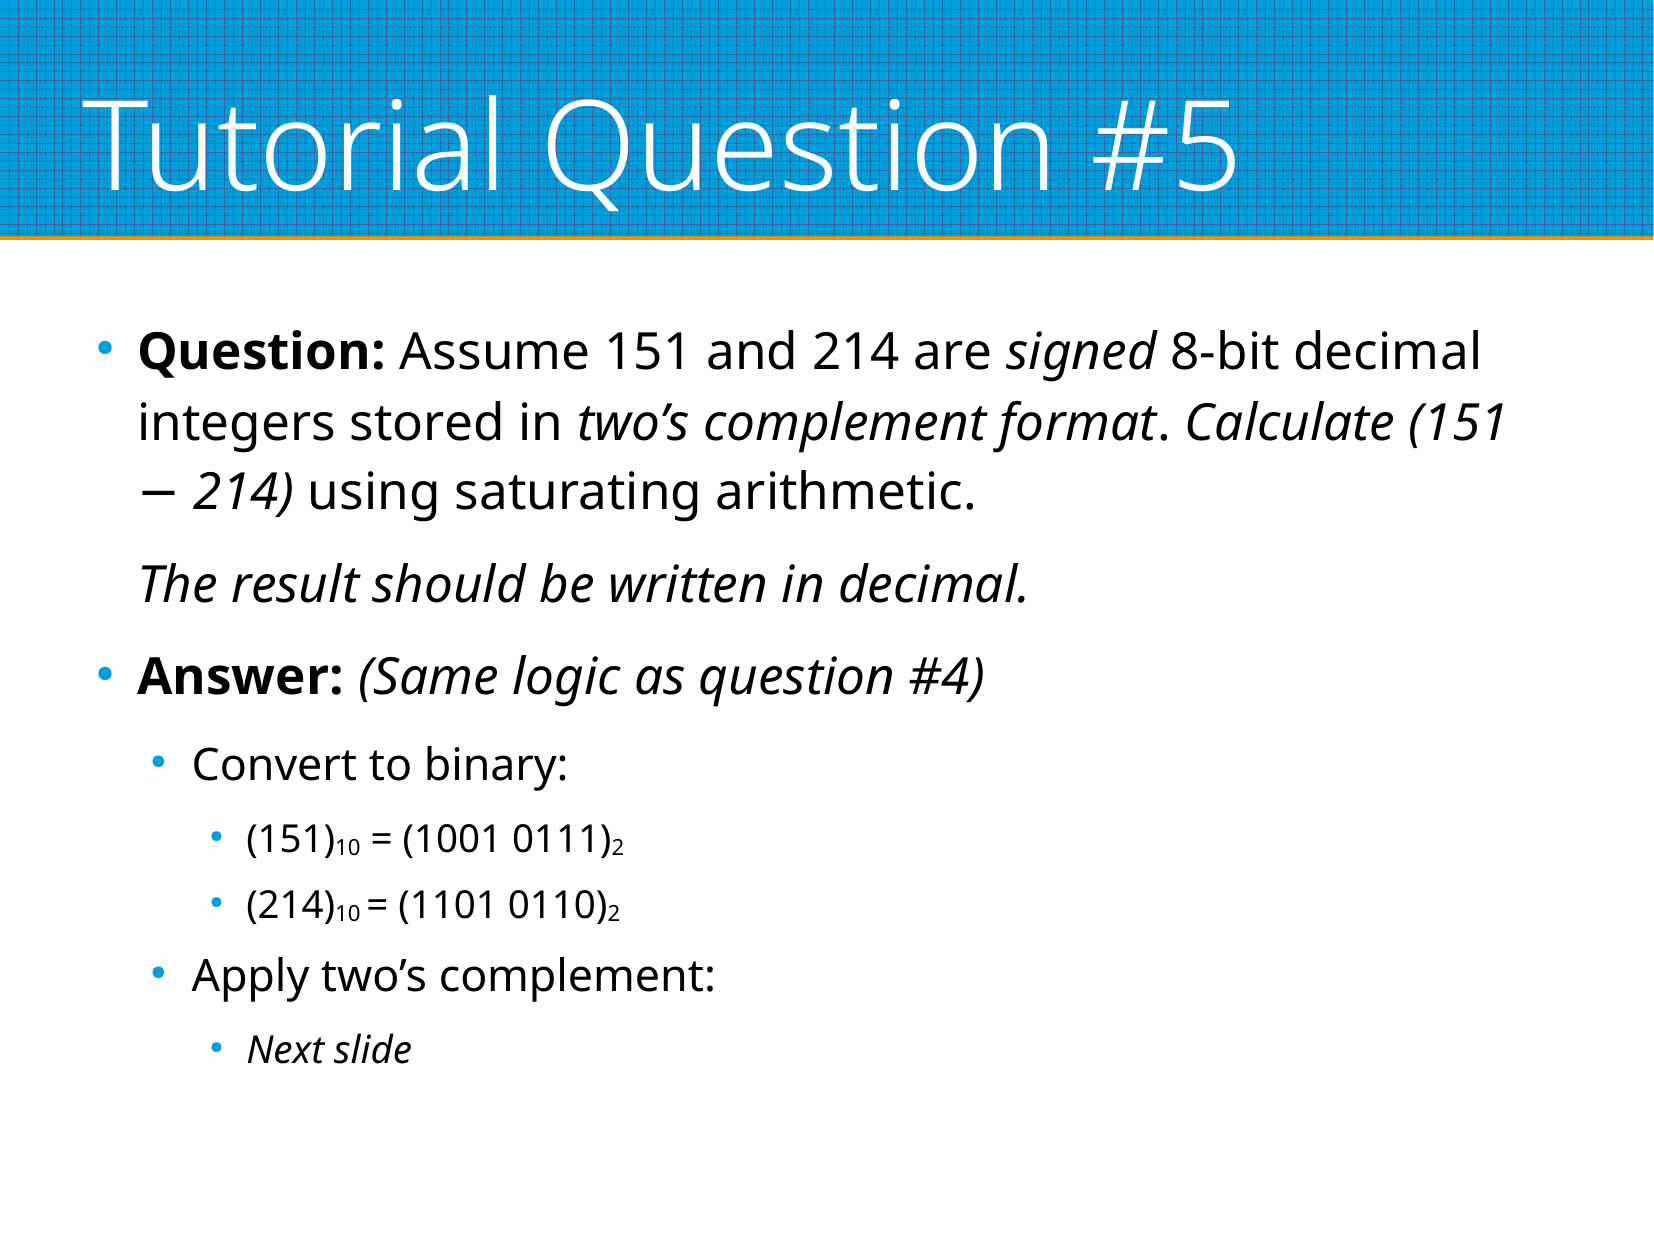

# Tutorial Question #5
Question: Assume 151 and 214 are signed 8-bit decimal integers stored in two’s complement format. Calculate (151 − 214) using saturating arithmetic.
The result should be written in decimal.
Answer: (Same logic as question #4)
Convert to binary:
(151)10 = (1001 0111)2
(214)10 = (1101 0110)2
Apply two’s complement:
Next slide